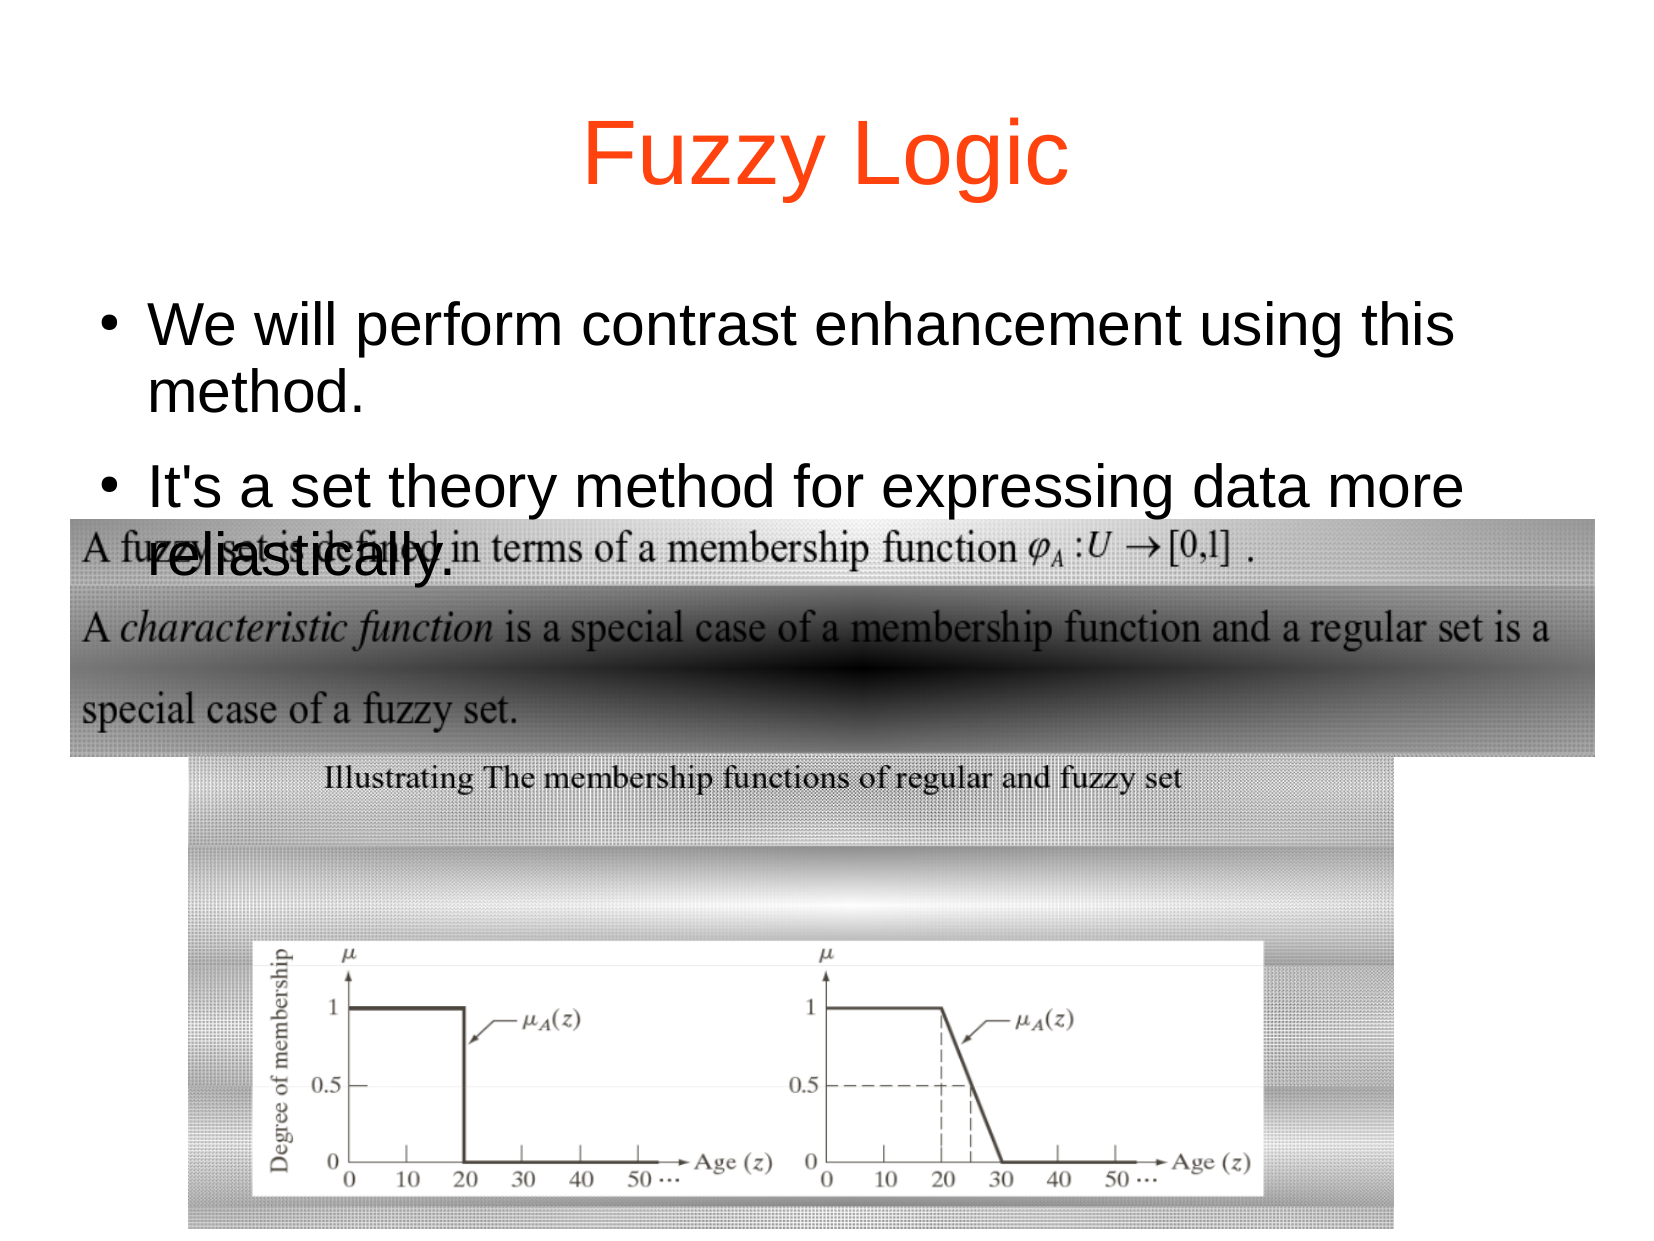

# Fuzzy Logic
We will perform contrast enhancement using this method.
It's a set theory method for expressing data more reliastically.